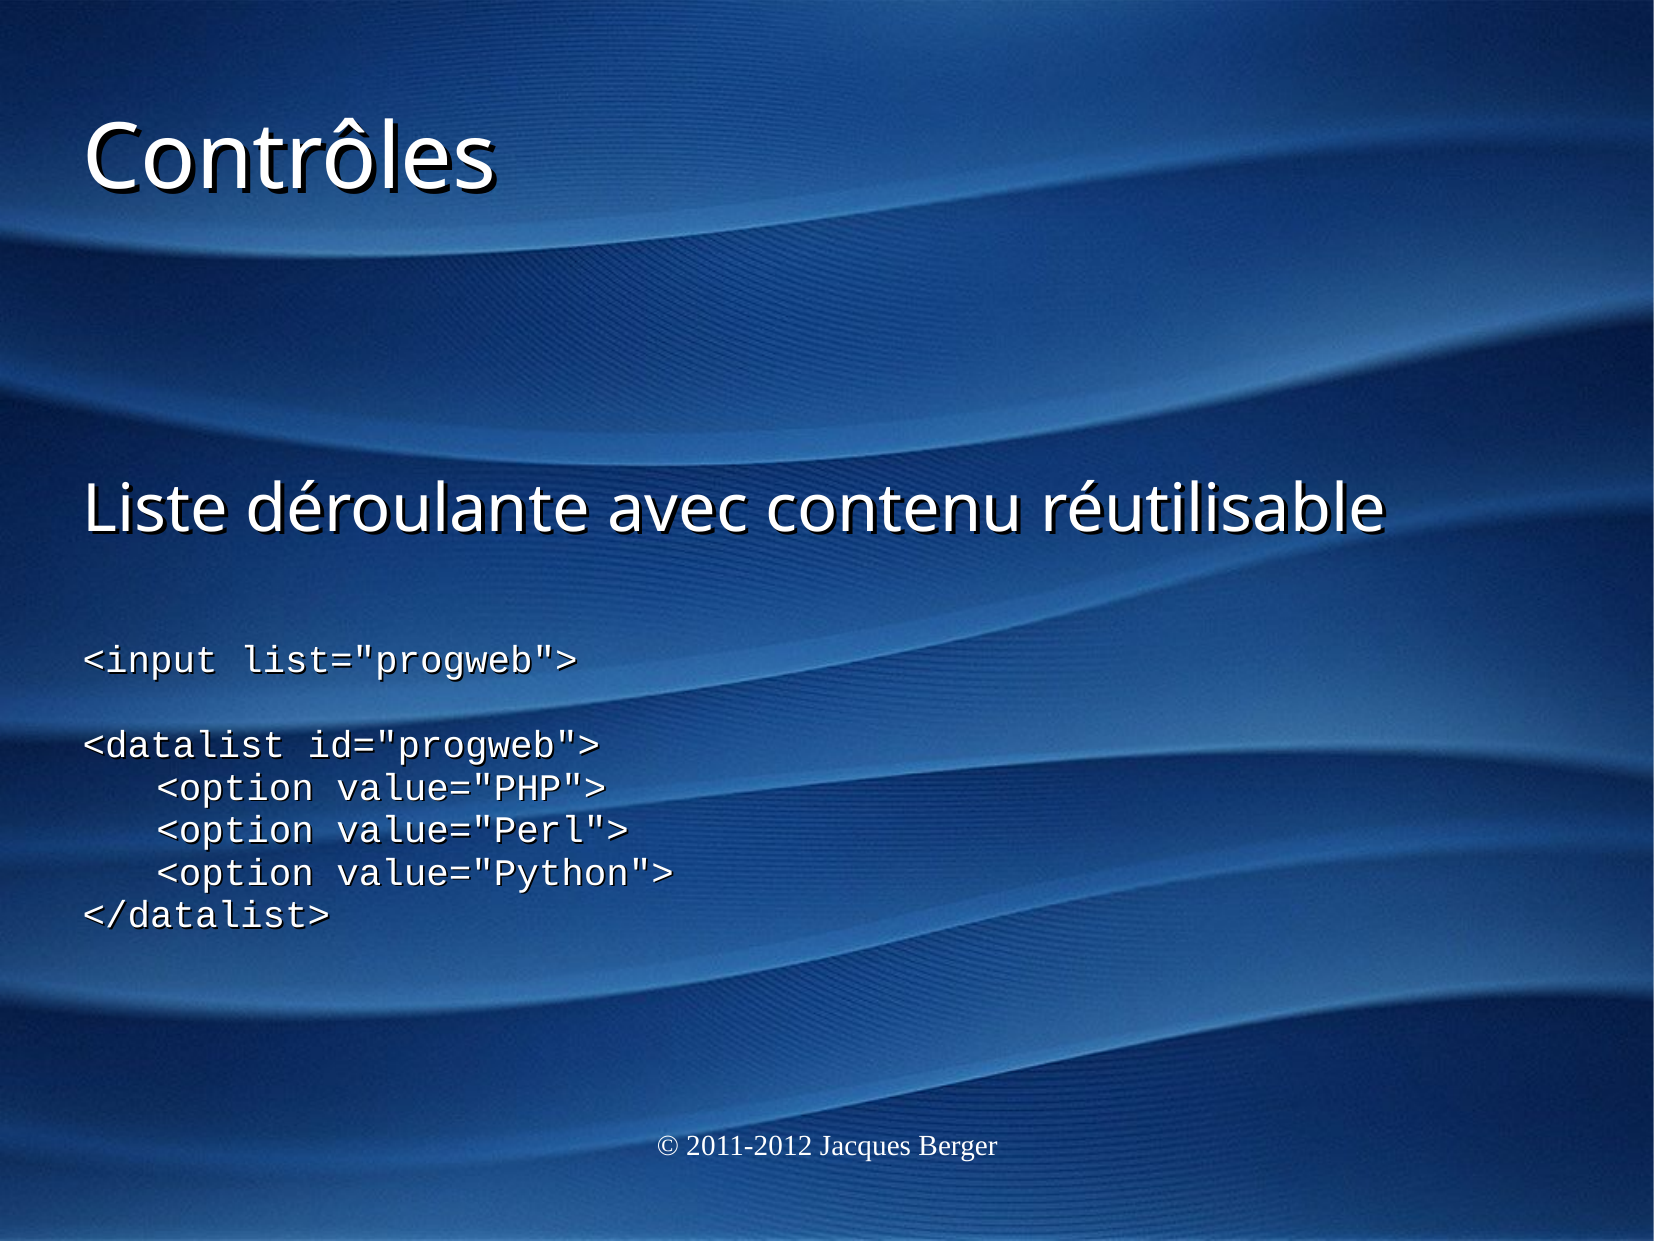

# Contrôles
Liste déroulante avec contenu réutilisable
<input list="progweb">
<datalist id="progweb">
	<option value="PHP">
	<option value="Perl">
	<option value="Python">
</datalist>
© 2011-2012 Jacques Berger